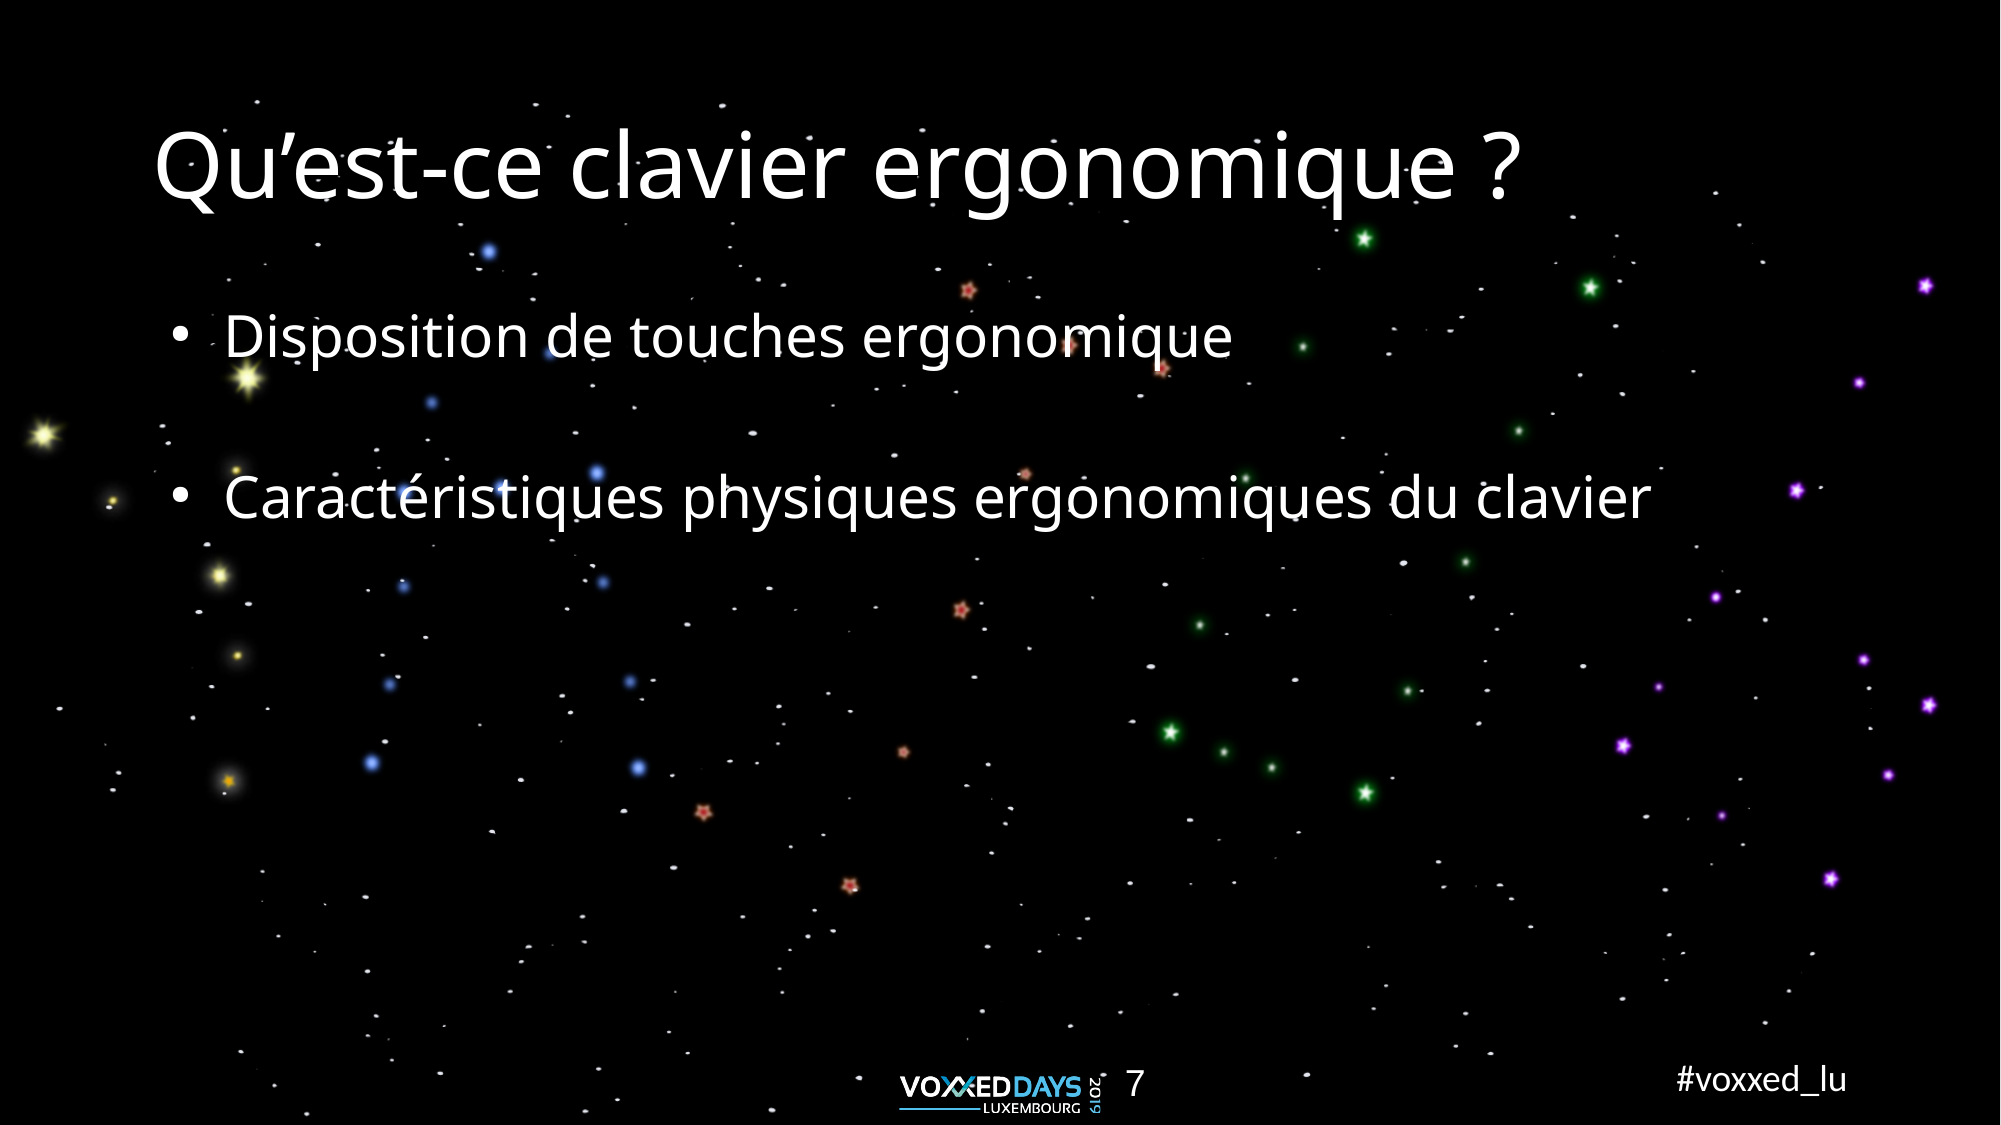

# Qu’est-ce clavier ergonomique ?
Disposition de touches ergonomique
Caractéristiques physiques ergonomiques du clavier